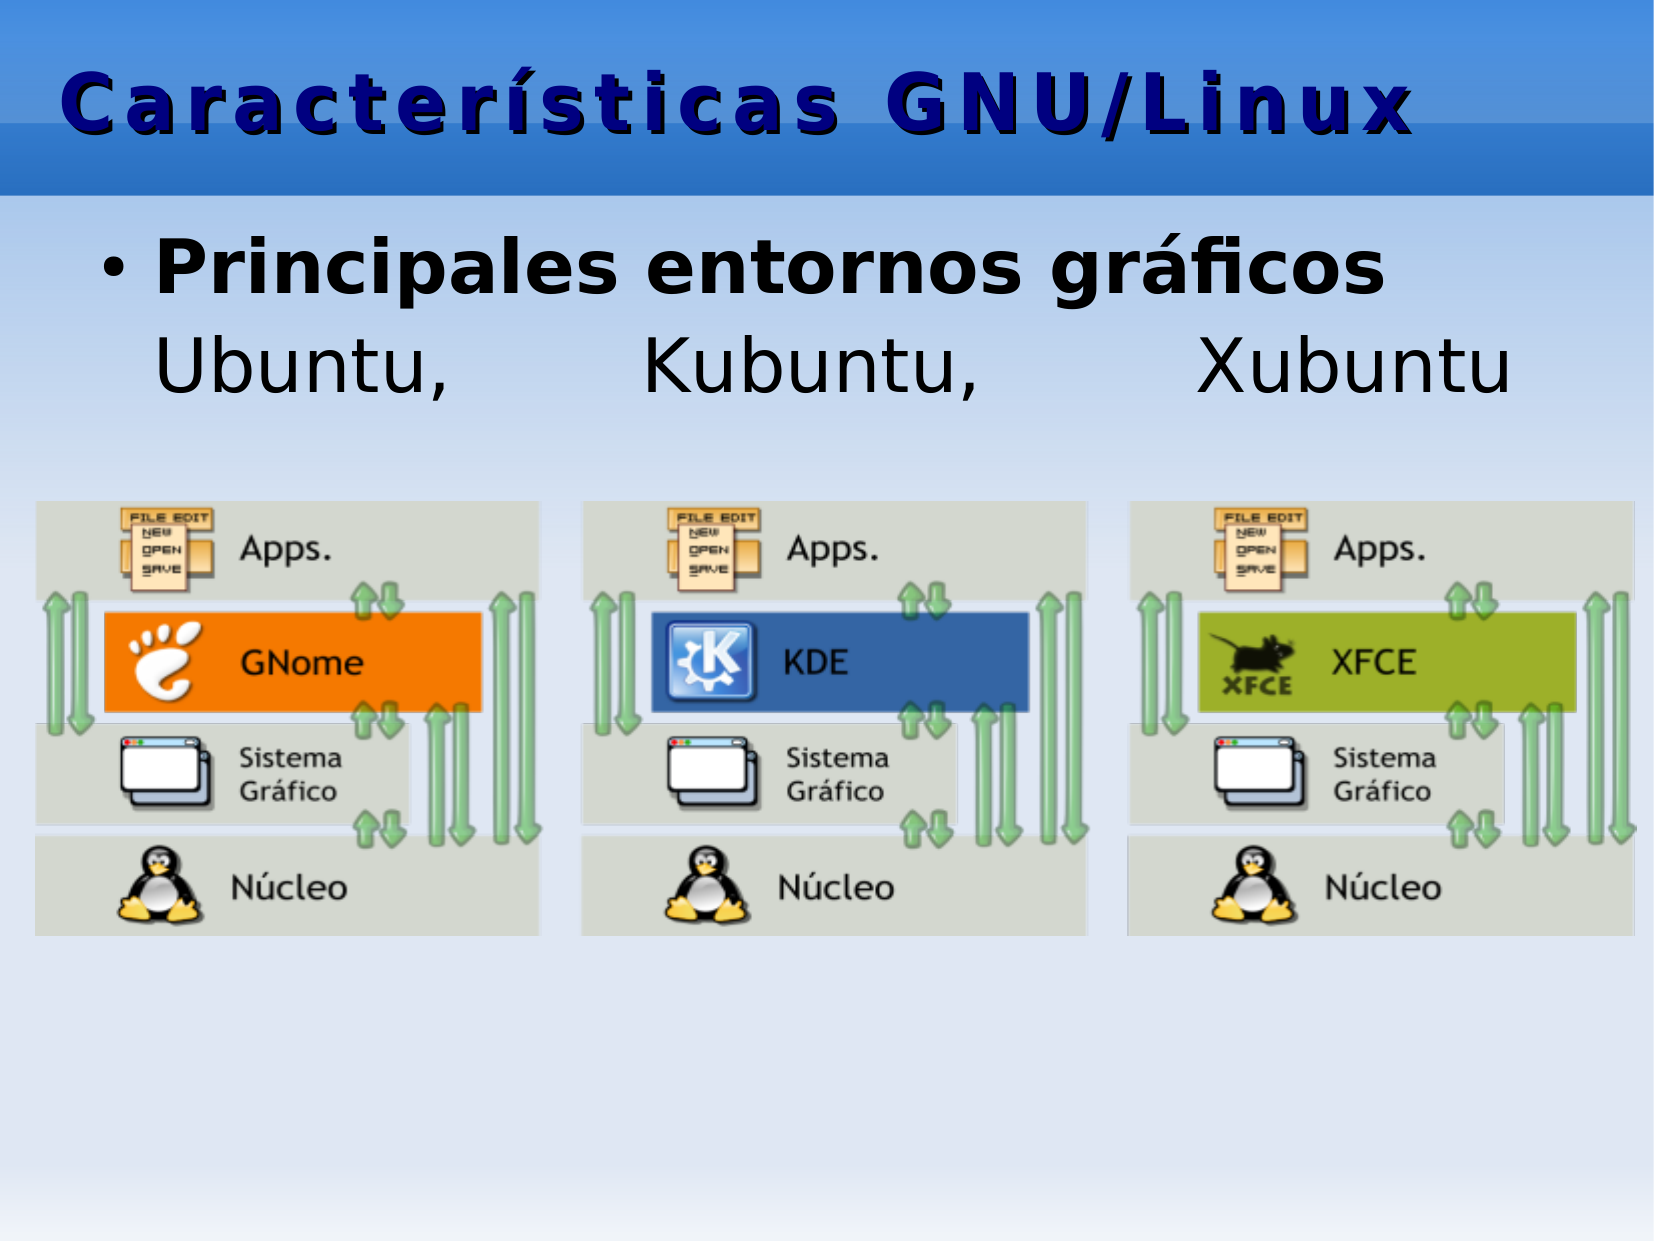

# Características GNU/Linux
Principales entornos gráficos
Ubuntu, Kubuntu, Xubuntu